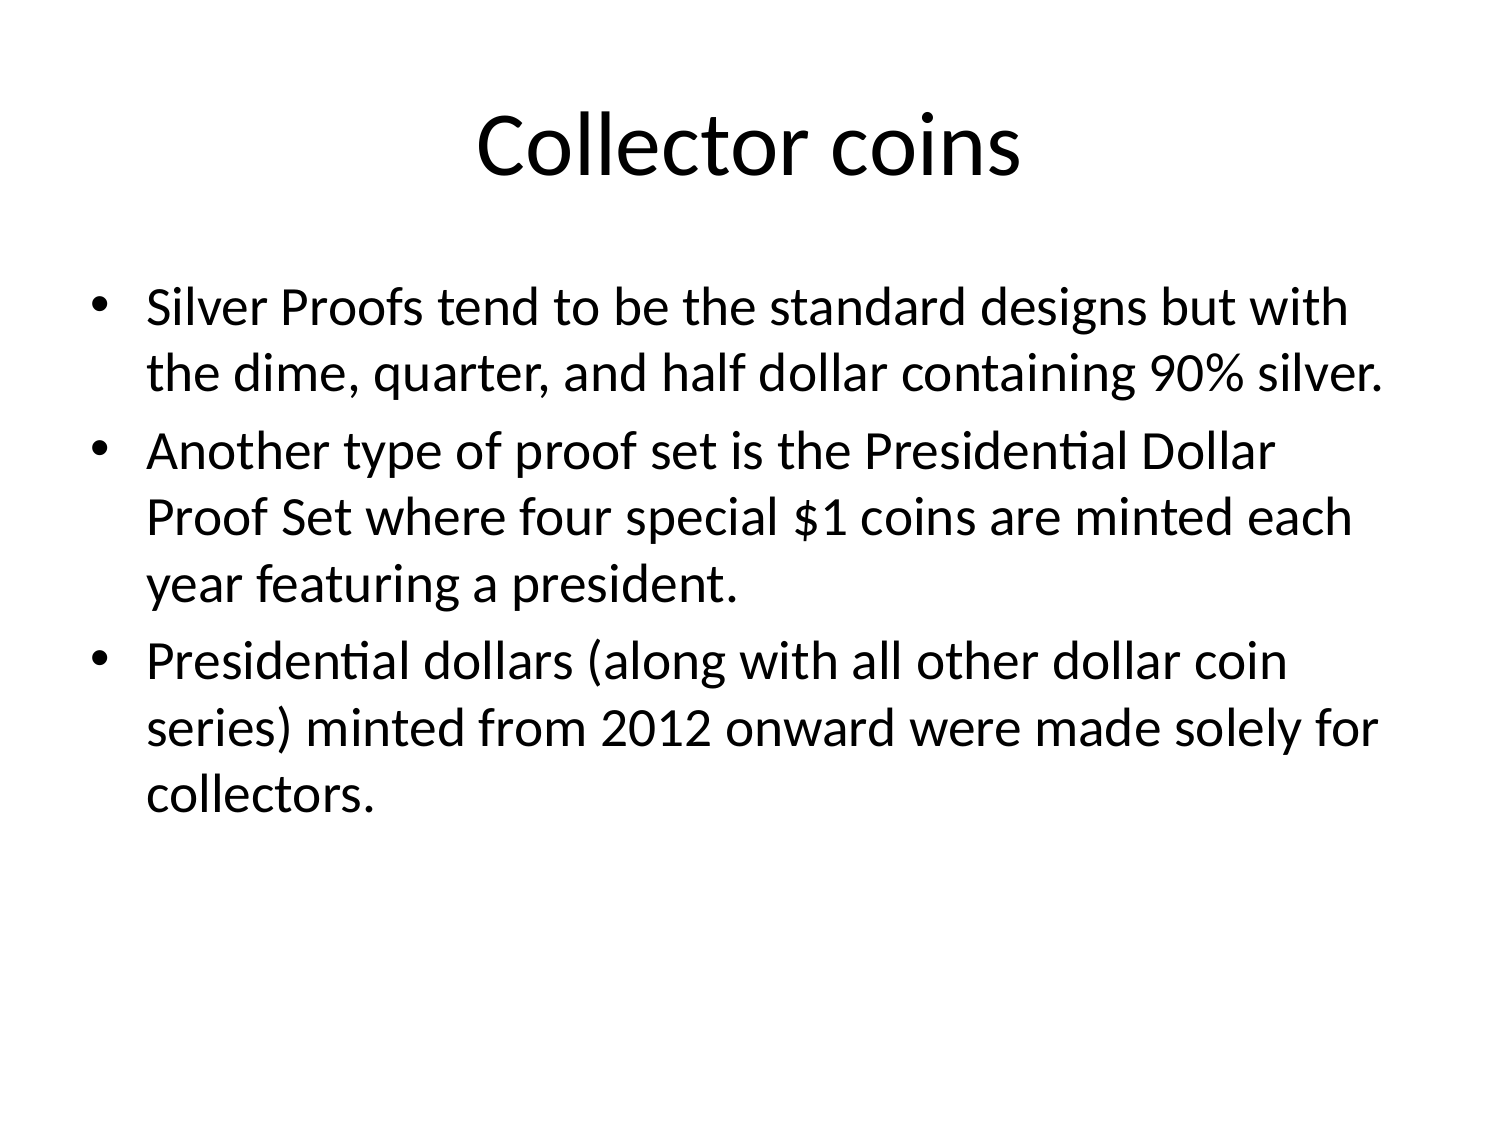

# Collector coins
Silver Proofs tend to be the standard designs but with the dime, quarter, and half dollar containing 90% silver.
Another type of proof set is the Presidential Dollar Proof Set where four special $1 coins are minted each year featuring a president.
Presidential dollars (along with all other dollar coin series) minted from 2012 onward were made solely for collectors.